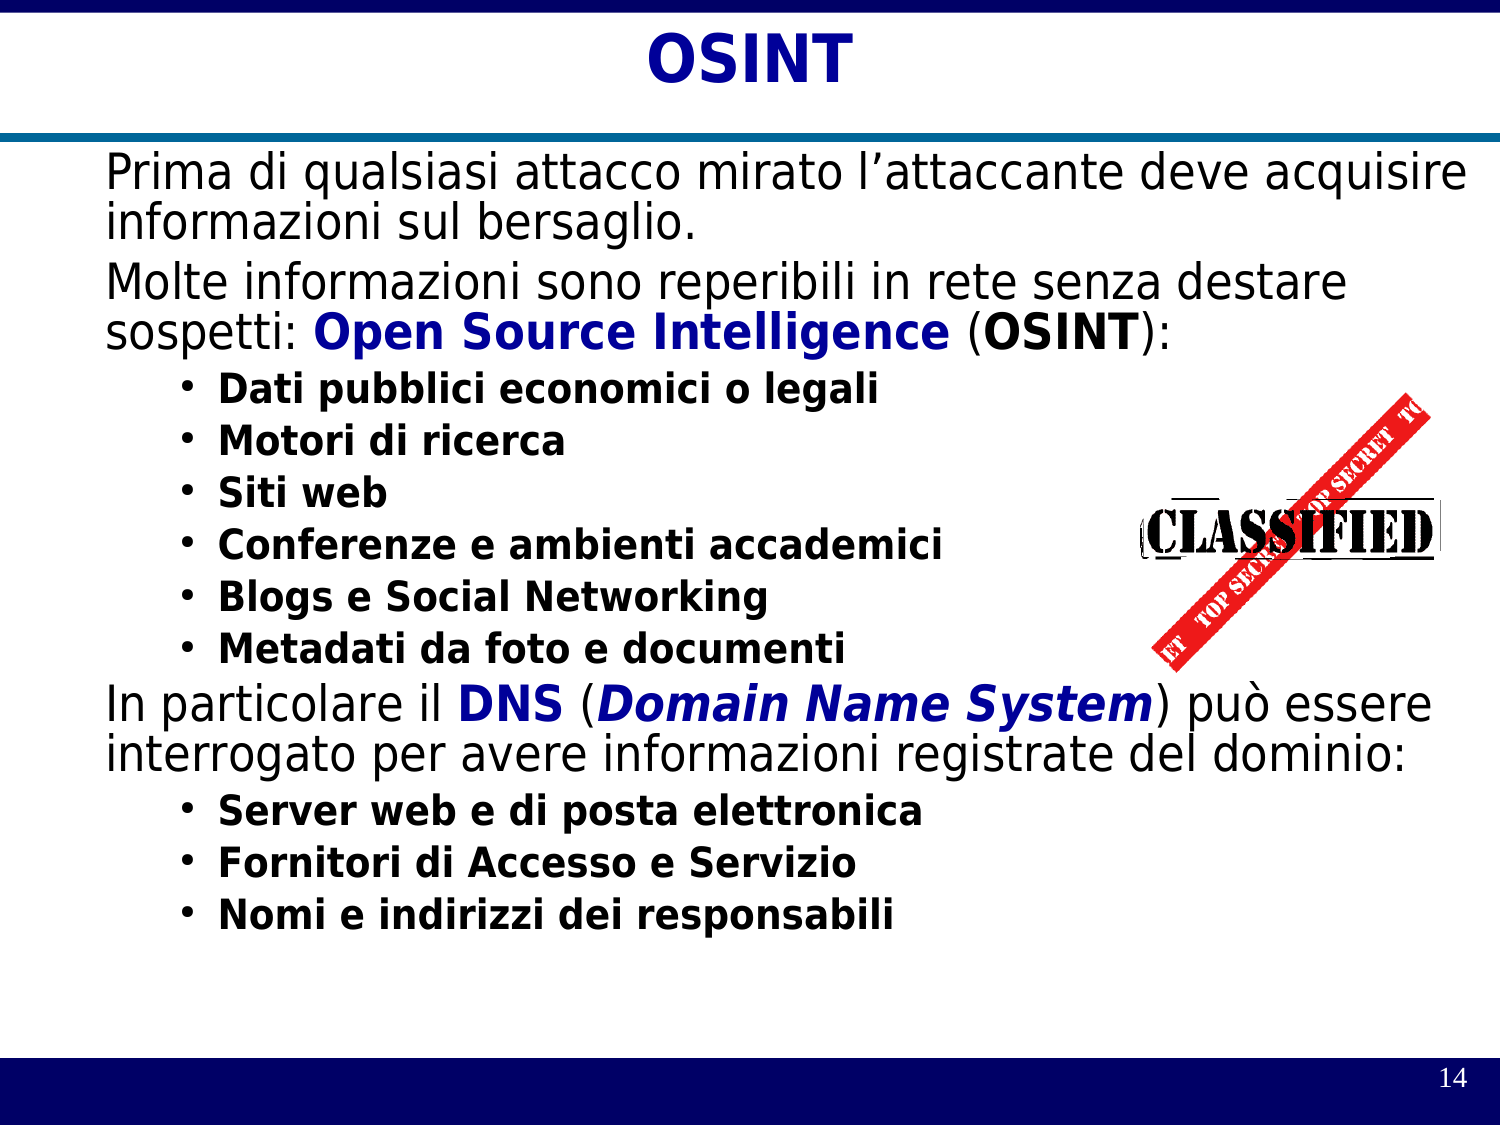

# OSINT
Prima di qualsiasi attacco mirato l’attaccante deve acquisire informazioni sul bersaglio.
Molte informazioni sono reperibili in rete senza destare sospetti: Open Source Intelligence (OSINT):
Dati pubblici economici o legali
Motori di ricerca
Siti web
Conferenze e ambienti accademici
Blogs e Social Networking
Metadati da foto e documenti
In particolare il DNS (Domain Name System) può essere interrogato per avere informazioni registrate del dominio:
Server web e di posta elettronica
Fornitori di Accesso e Servizio
Nomi e indirizzi dei responsabili